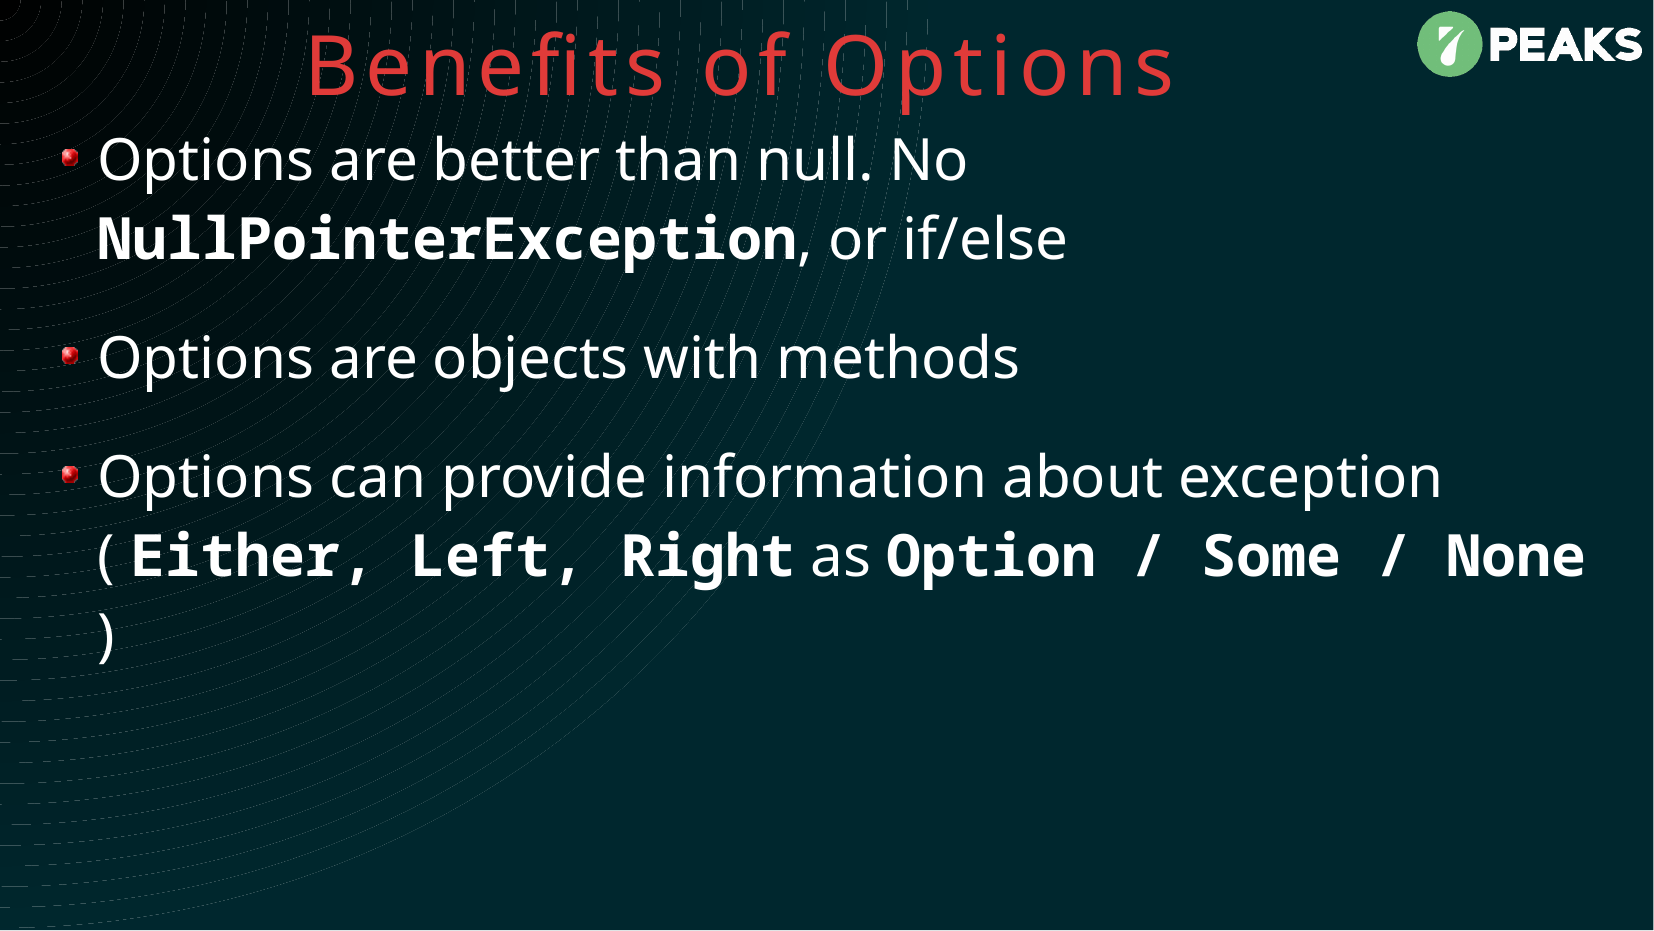

Benefits of Options
Options are better than null. No NullPointerException, or if/else
Options are objects with methods
Options can provide information about exception ( Either, Left, Right as Option / Some / None )